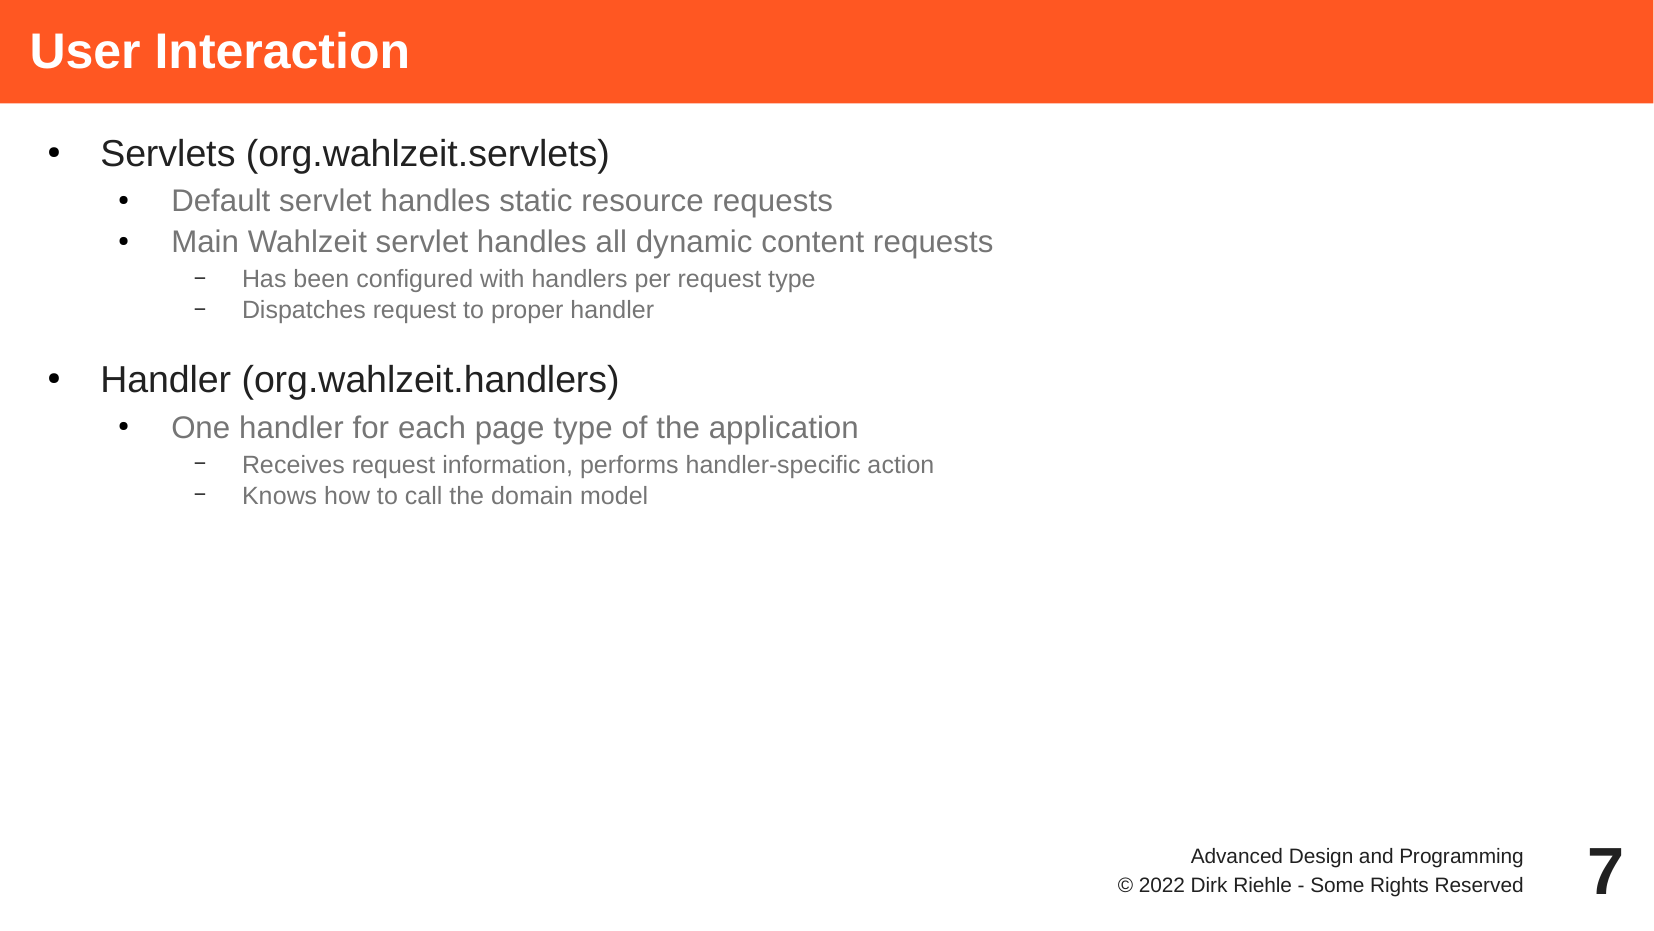

# User Interaction
Servlets (org.wahlzeit.servlets)
Default servlet handles static resource requests
Main Wahlzeit servlet handles all dynamic content requests
Has been configured with handlers per request type
Dispatches request to proper handler
Handler (org.wahlzeit.handlers)
One handler for each page type of the application
Receives request information, performs handler-specific action
Knows how to call the domain model
Advanced Design and Programming
7
© 2022 Dirk Riehle - Some Rights Reserved